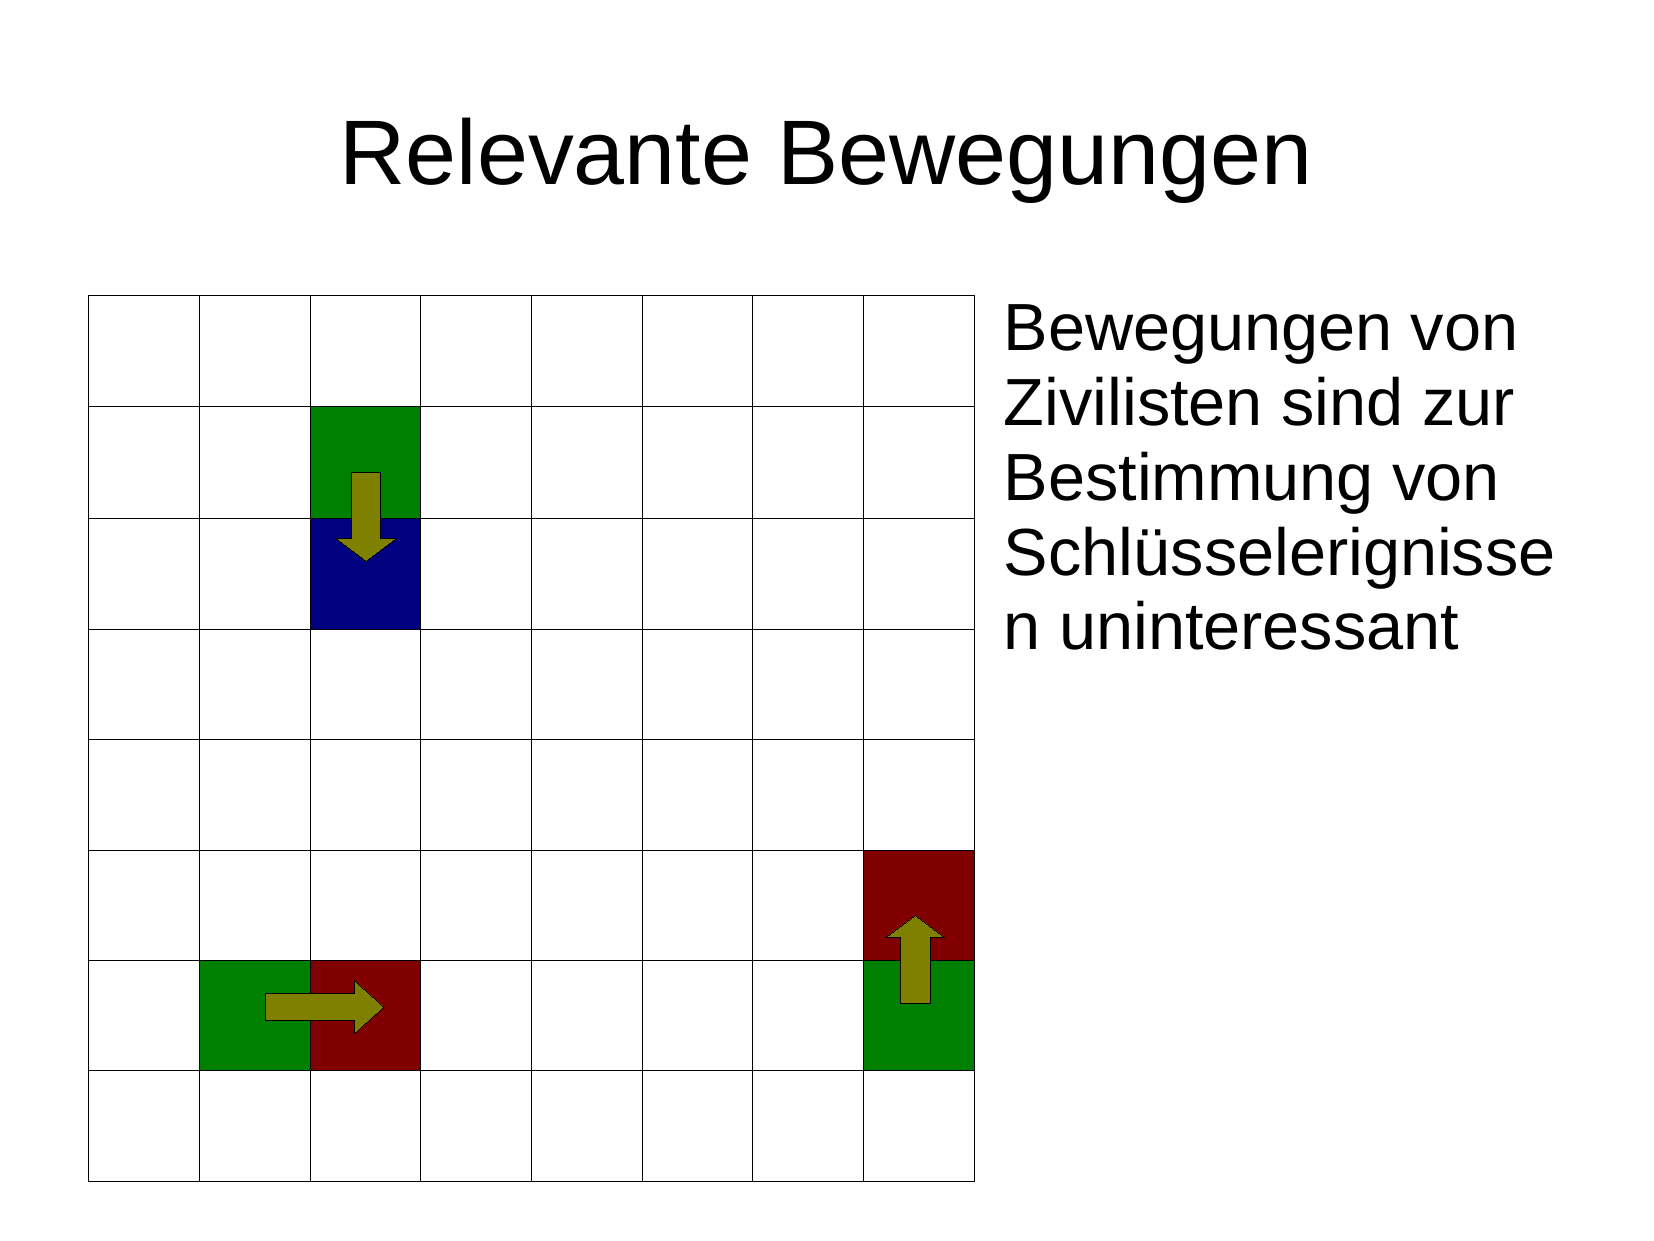

# Relevante Bewegungen
Bewegungen von Zivilisten sind zur Bestimmung von Schlüsselerignissen uninteressant
| | | | | | | | |
| --- | --- | --- | --- | --- | --- | --- | --- |
| | | | | | | | |
| | | | | | | | |
| | | | | | | | |
| | | | | | | | |
| | | | | | | | |
| | | | | | | | |
| | | | | | | | |